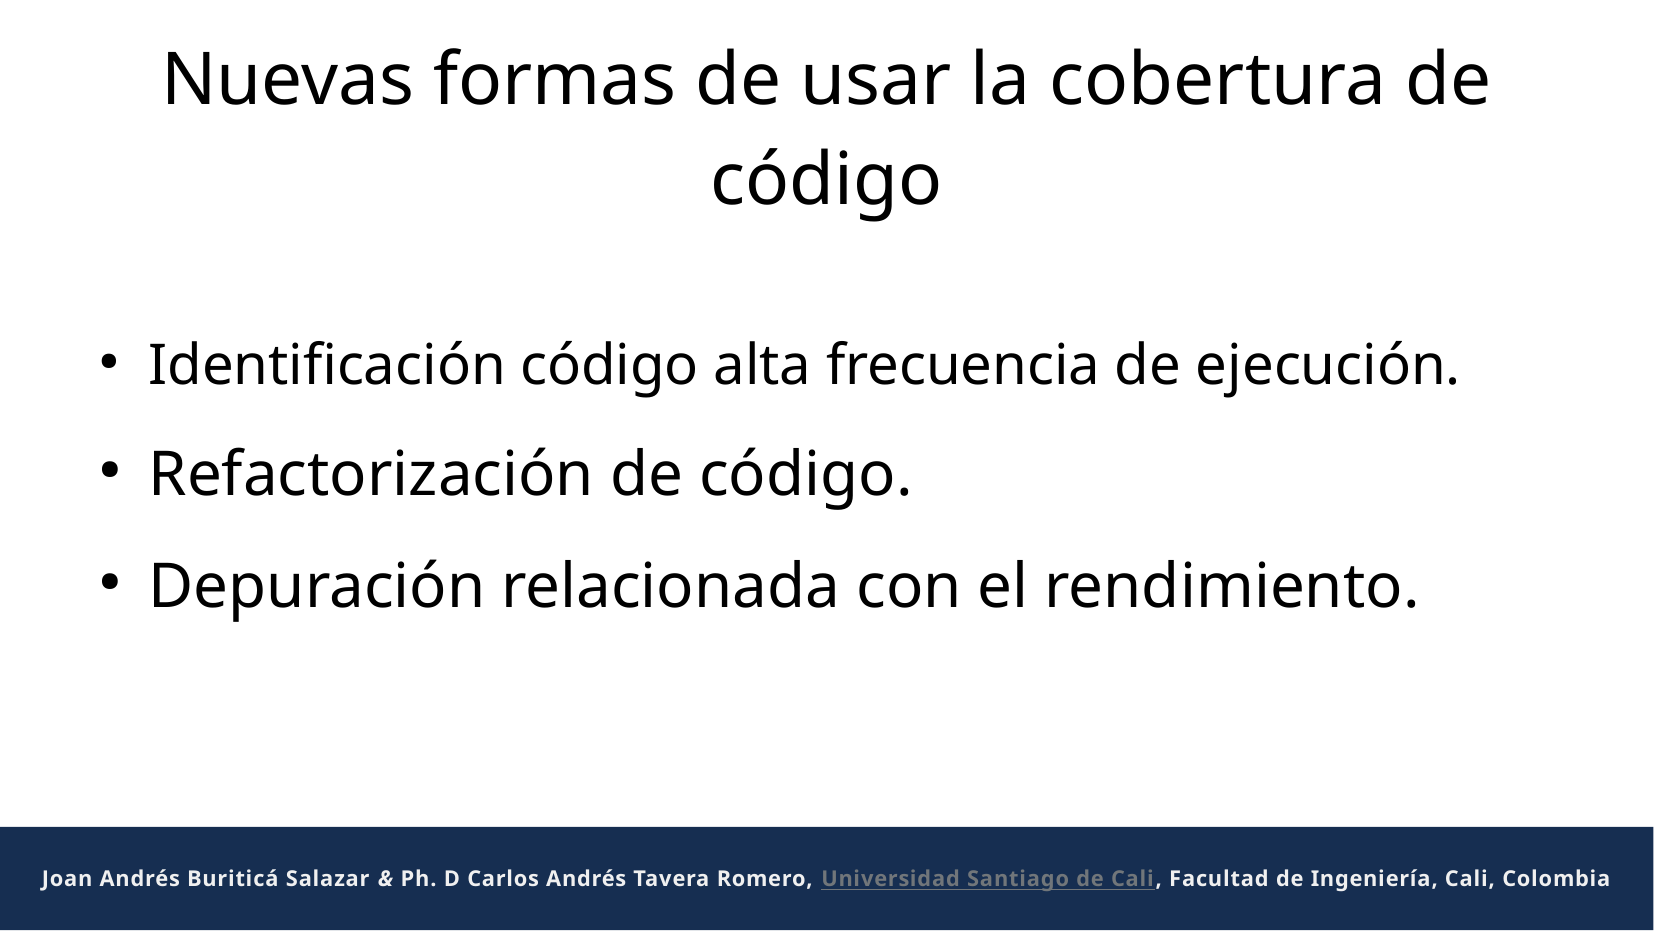

# Nuevas formas de usar la cobertura de código
Identificación código alta frecuencia de ejecución.
Refactorización de código.
Depuración relacionada con el rendimiento.